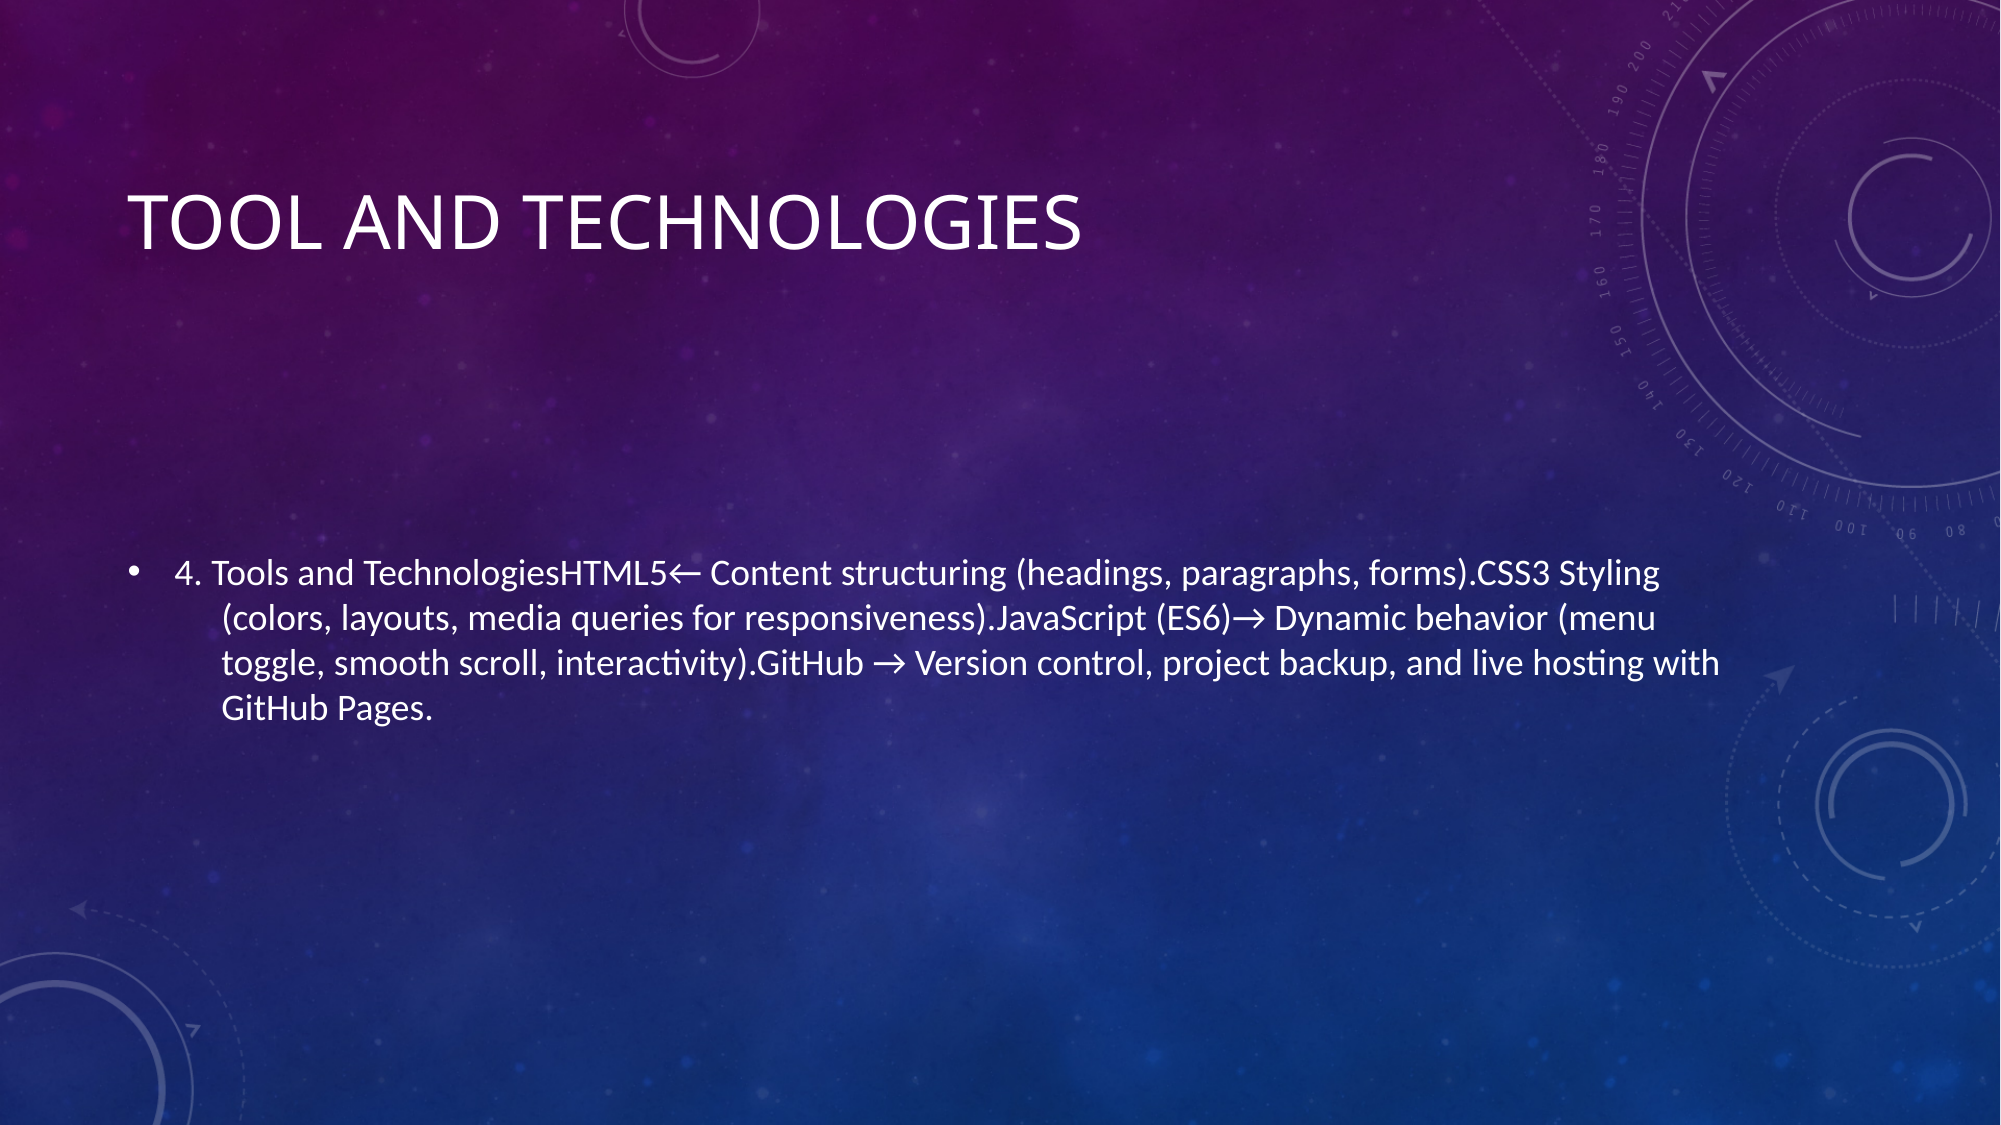

# Tool and technologies
4. Tools and TechnologiesHTML5← Content structuring (headings, paragraphs, forms).CSS3 Styling (colors, layouts, media queries for responsiveness).JavaScript (ES6)→ Dynamic behavior (menu toggle, smooth scroll, interactivity).GitHub → Version control, project backup, and live hosting with GitHub Pages.